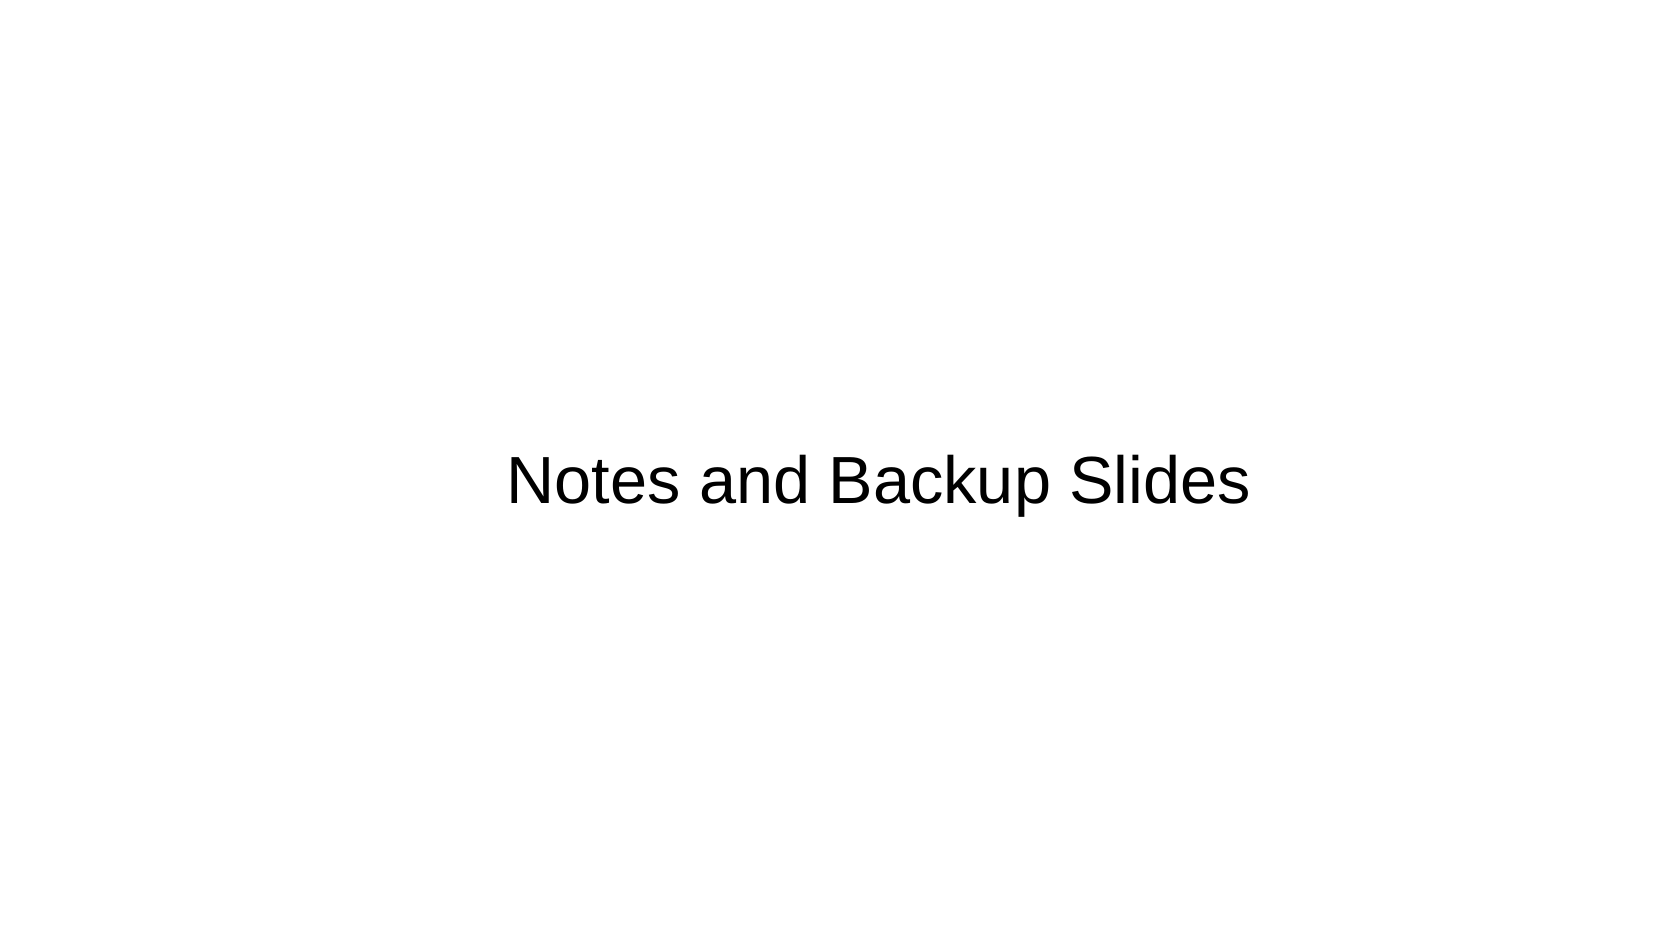

# Unredact the Mueller Report
Notes and Backup Slides